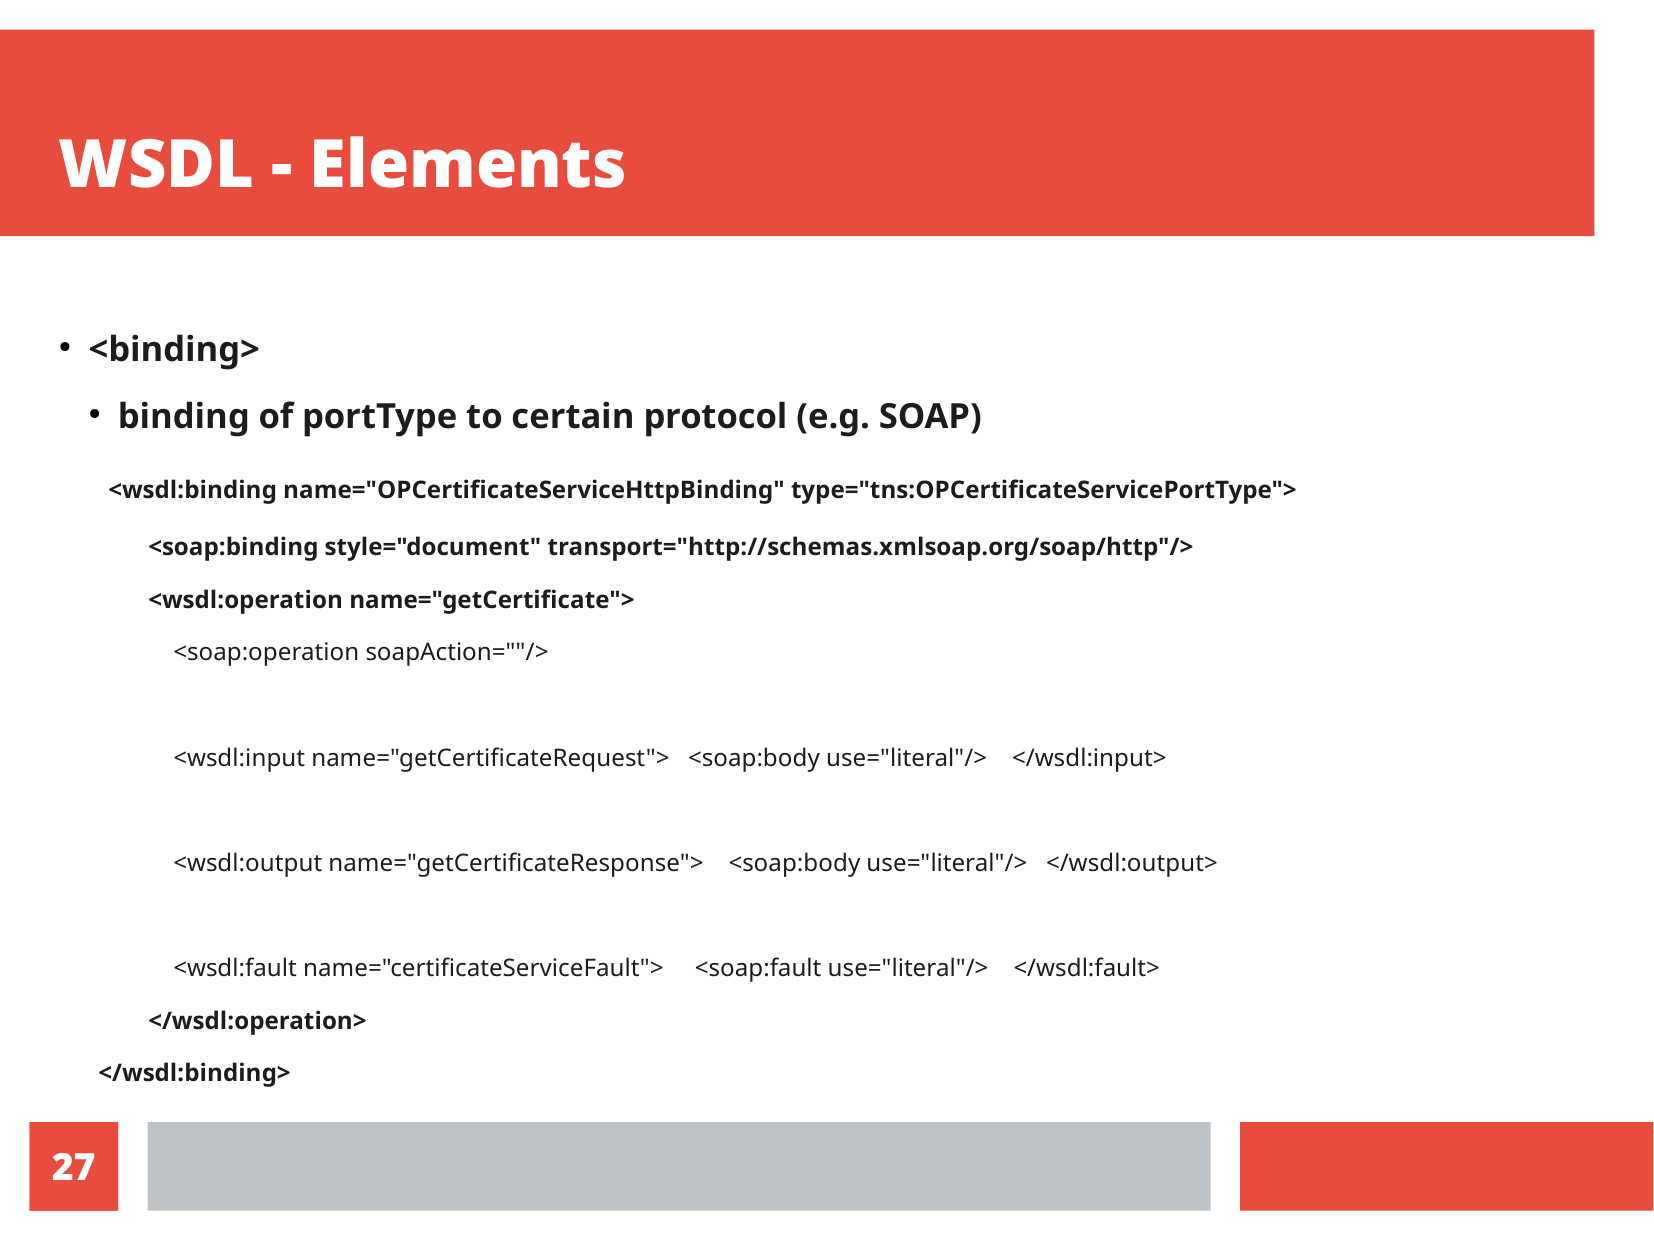

# WSDL - Elements
<binding>
binding of portType to certain protocol (e.g. SOAP)
 <wsdl:binding name="OPCertificateServiceHttpBinding" type="tns:OPCertificateServicePortType">
 <soap:binding style="document" transport="http://schemas.xmlsoap.org/soap/http"/>
 <wsdl:operation name="getCertificate">
 <soap:operation soapAction=""/>
 <wsdl:input name="getCertificateRequest"> <soap:body use="literal"/> </wsdl:input>
 <wsdl:output name="getCertificateResponse"> <soap:body use="literal"/> </wsdl:output>
 <wsdl:fault name="certificateServiceFault"> <soap:fault use="literal"/> </wsdl:fault>
 </wsdl:operation>
</wsdl:binding>
27